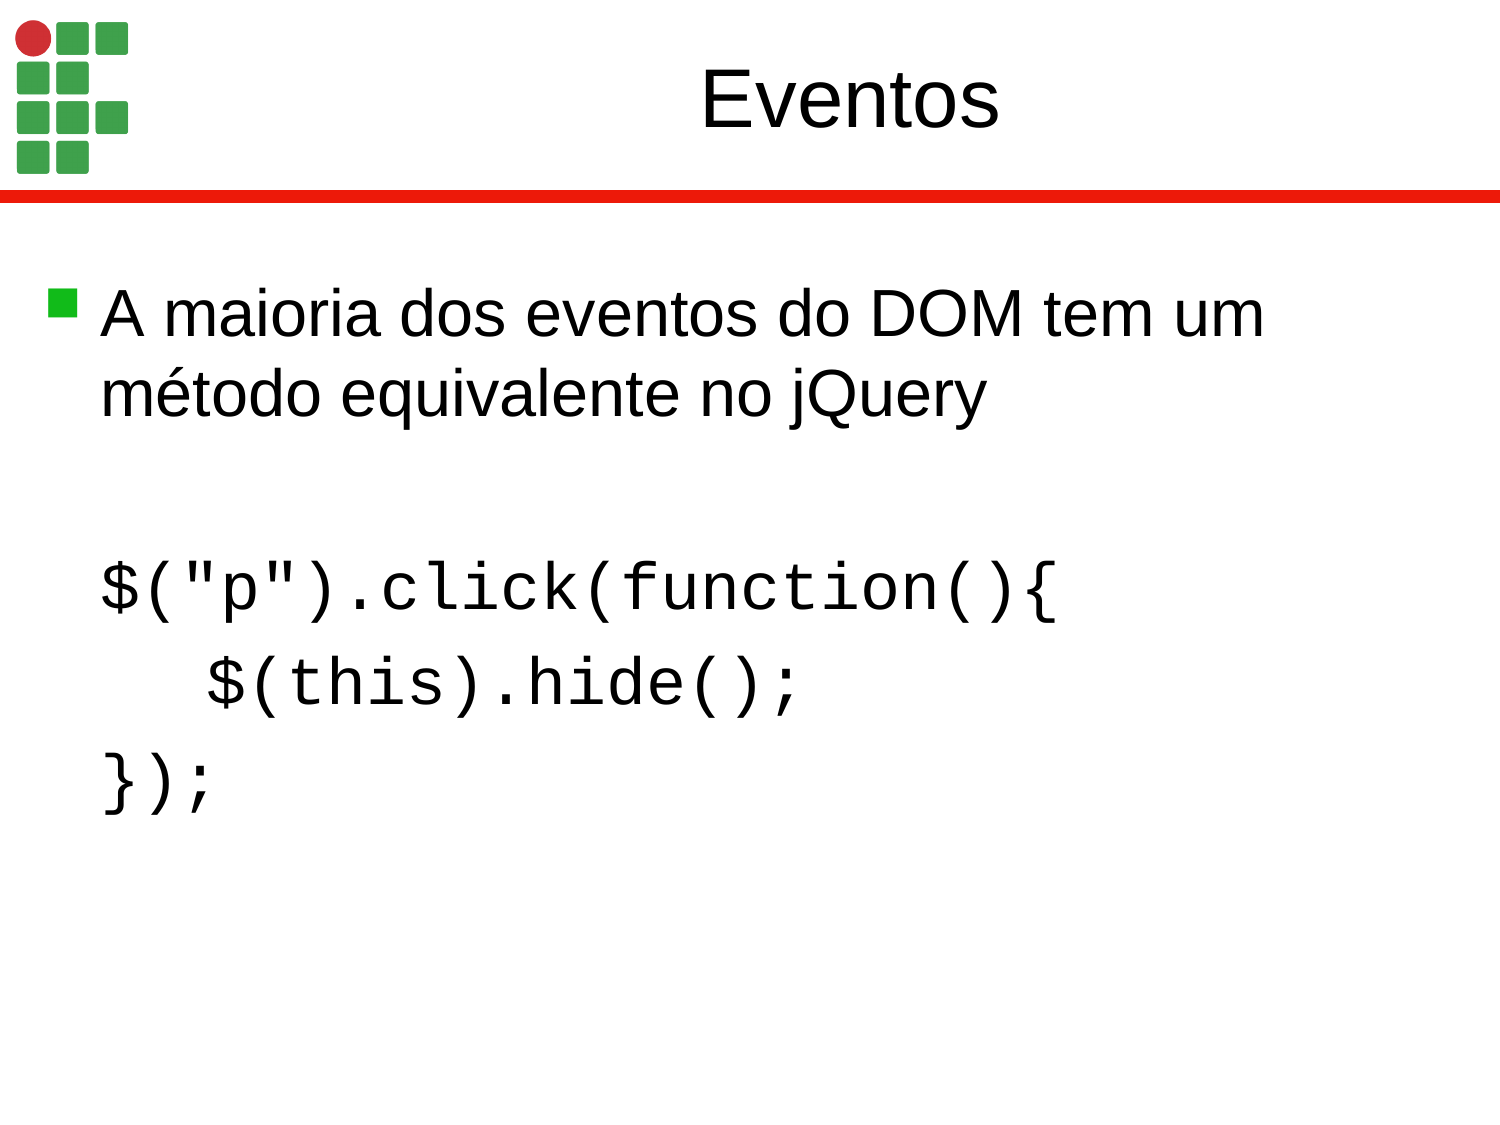

# Eventos
A maioria dos eventos do DOM tem um método equivalente no jQuery
$("p").click(function(){
 $(this).hide();
});